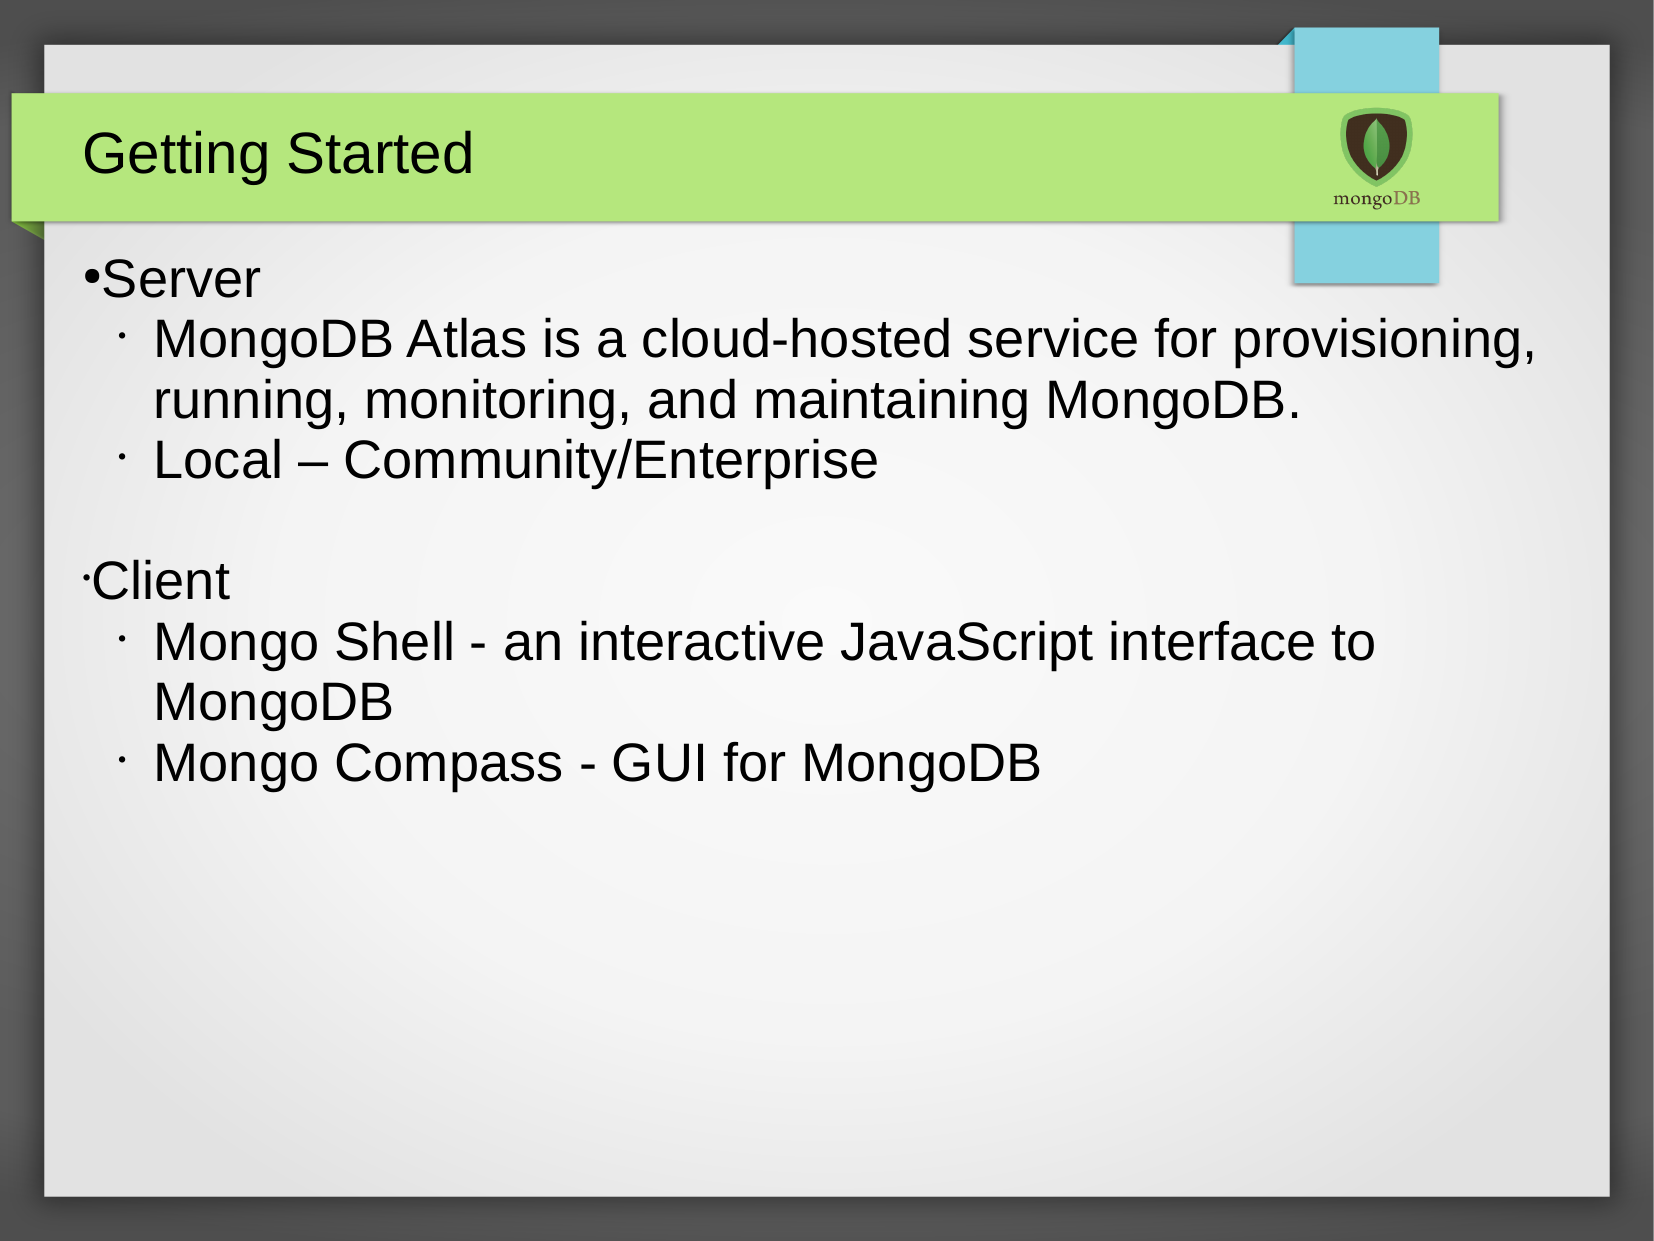

# Getting Started
Server
MongoDB Atlas is a cloud-hosted service for provisioning, running, monitoring, and maintaining MongoDB.
Local – Community/Enterprise
Client
Mongo Shell - an interactive JavaScript interface to MongoDB
Mongo Compass - GUI for MongoDB